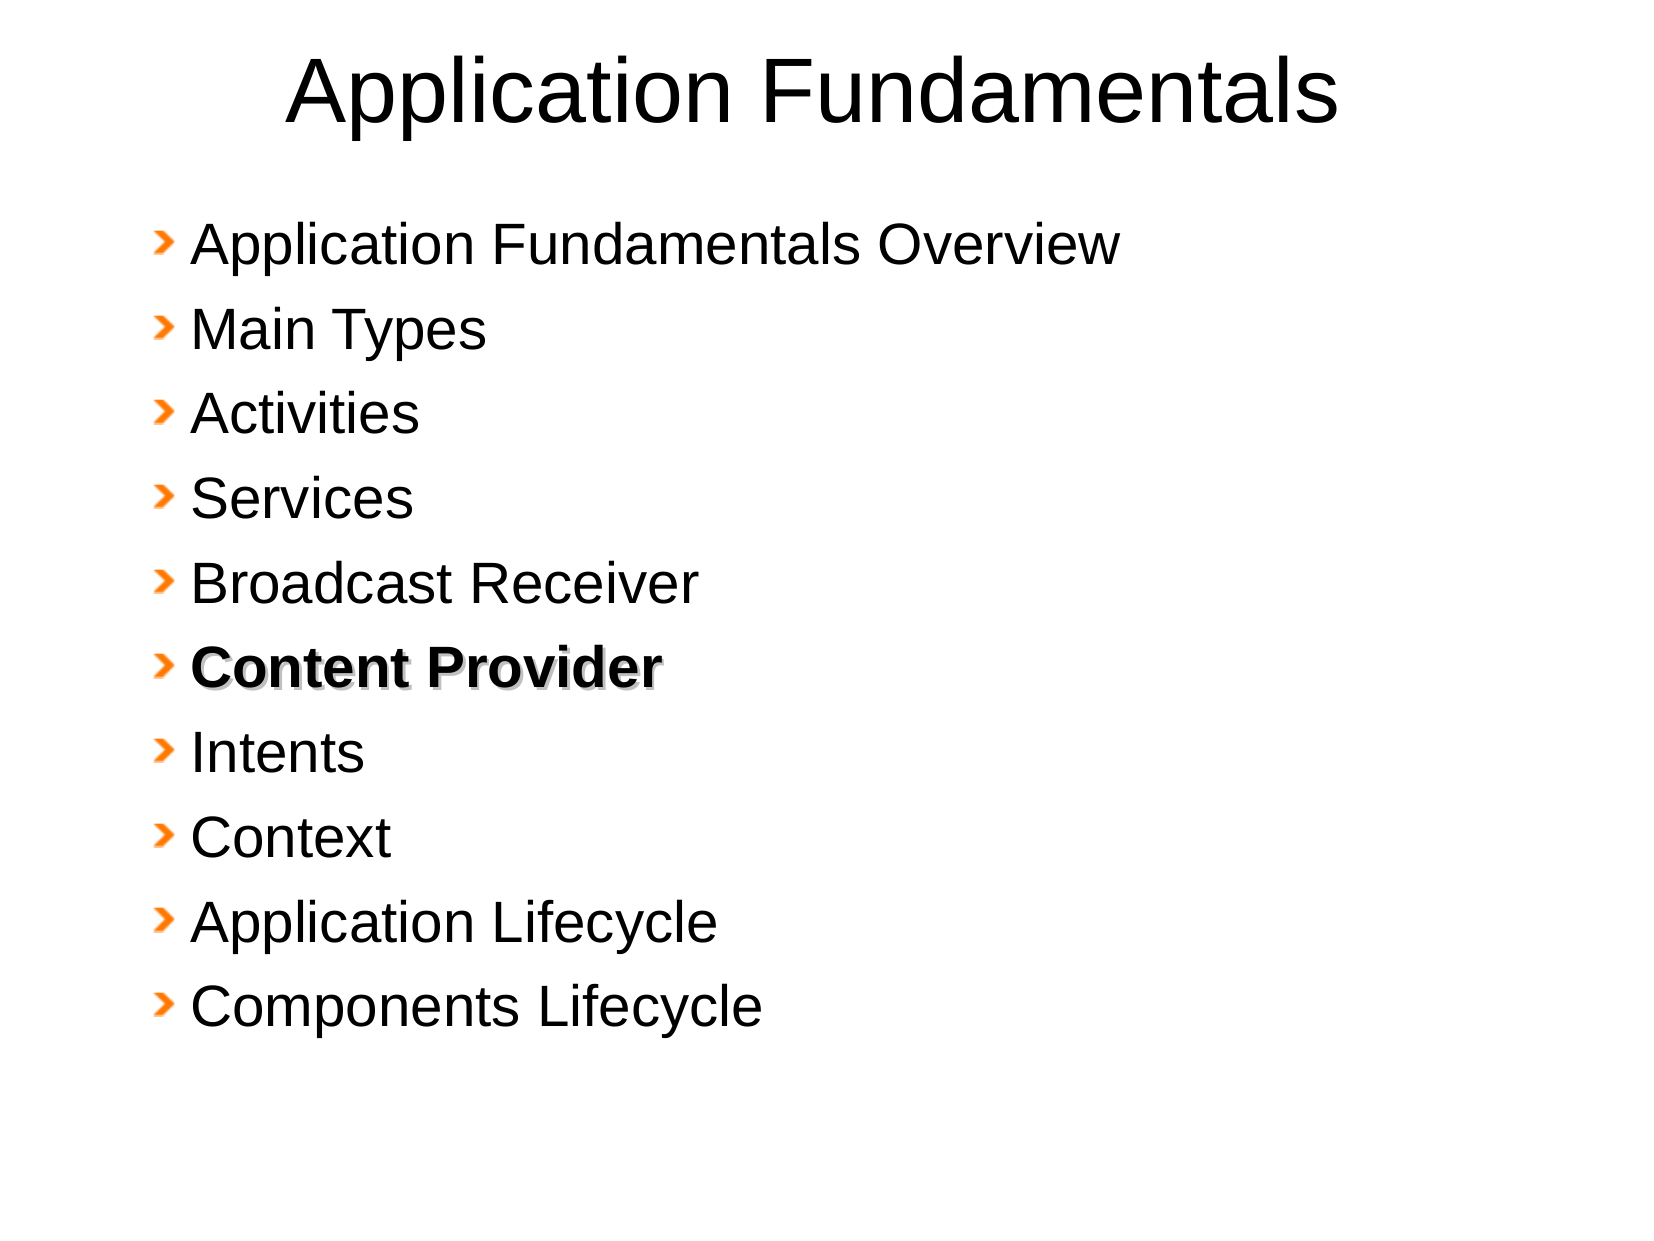

# Application Fundamentals
Application Fundamentals Overview
Main Types
Activities
Services
Broadcast Receiver
Content Provider
Intents
Context
Application Lifecycle
Components Lifecycle